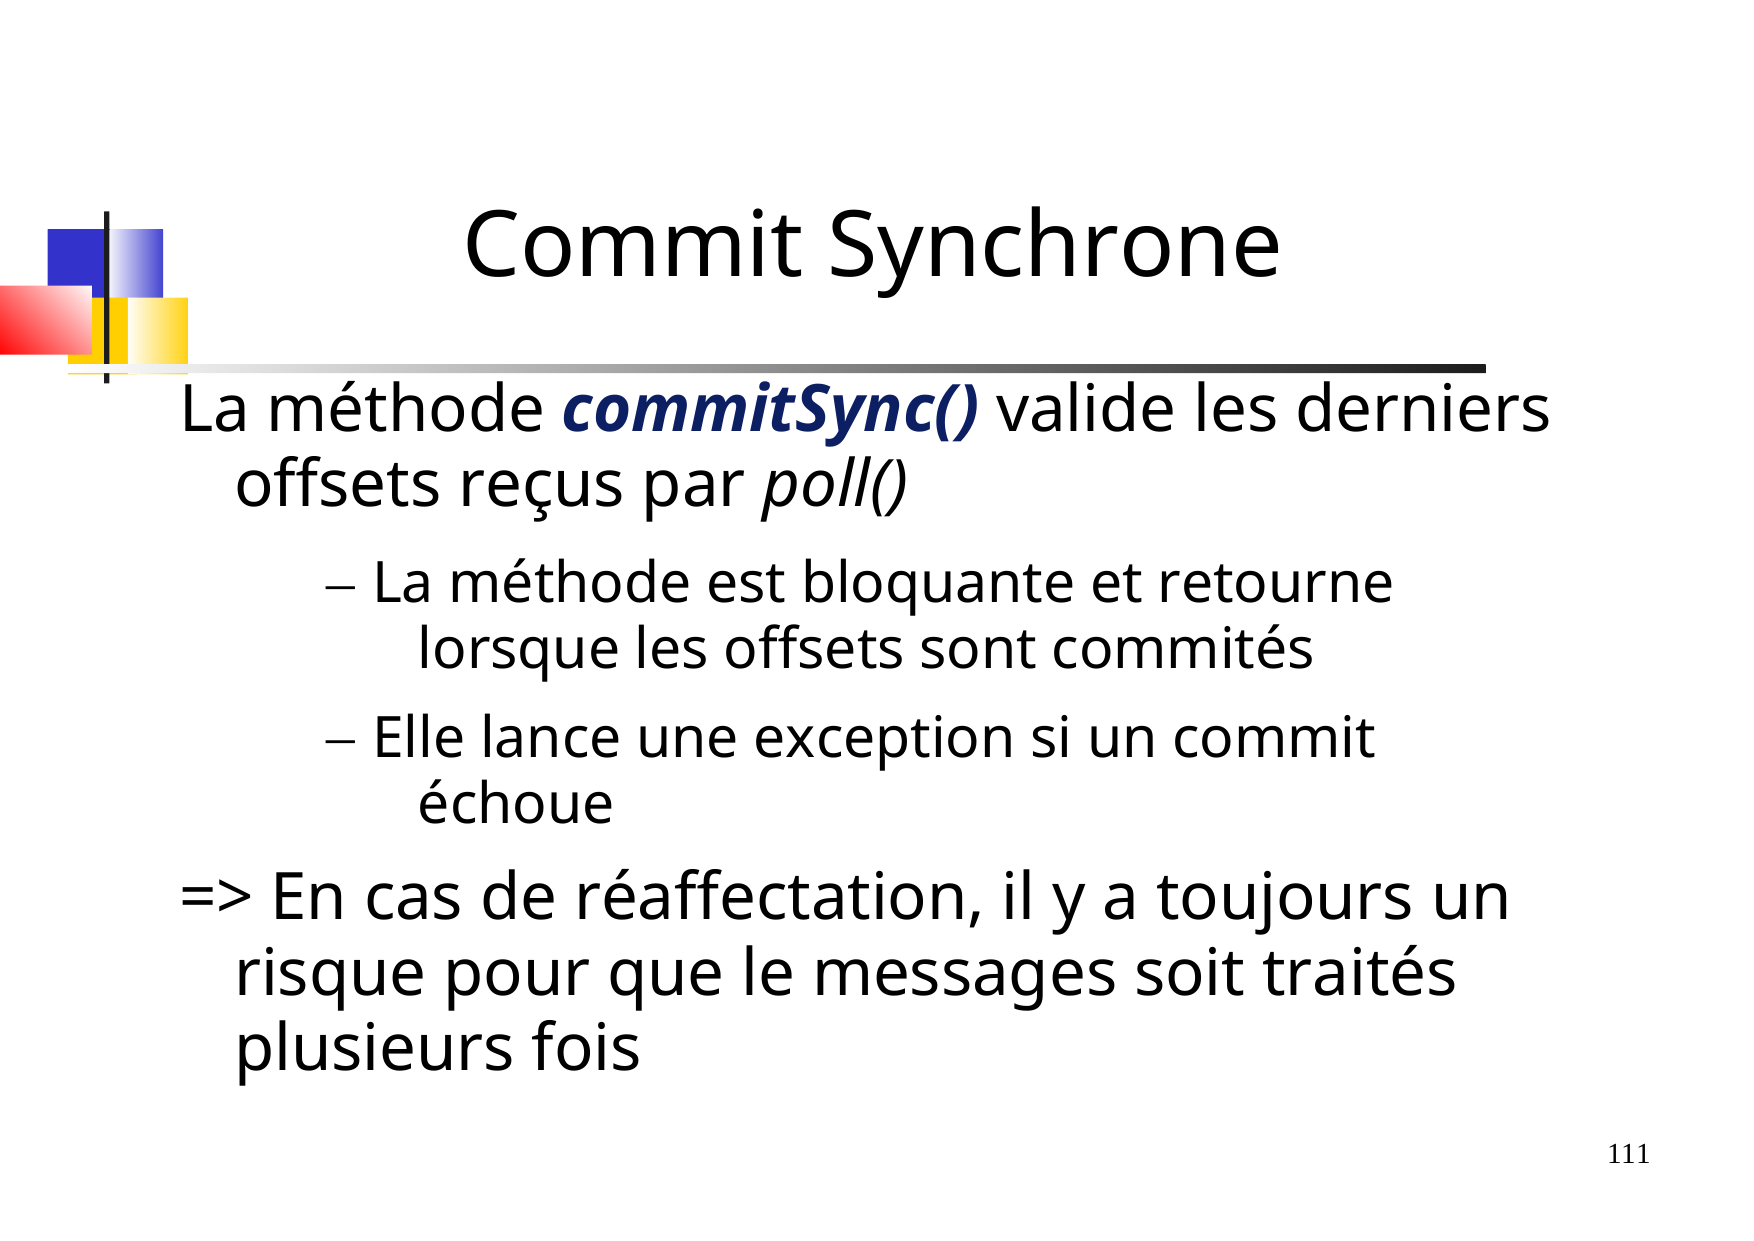

# Commit Synchrone
La méthode commitSync() valide les derniers offsets reçus par poll()
La méthode est bloquante et retourne lorsque les offsets sont commités
Elle lance une exception si un commit échoue
=> En cas de réaffectation, il y a toujours un risque pour que le messages soit traités plusieurs fois